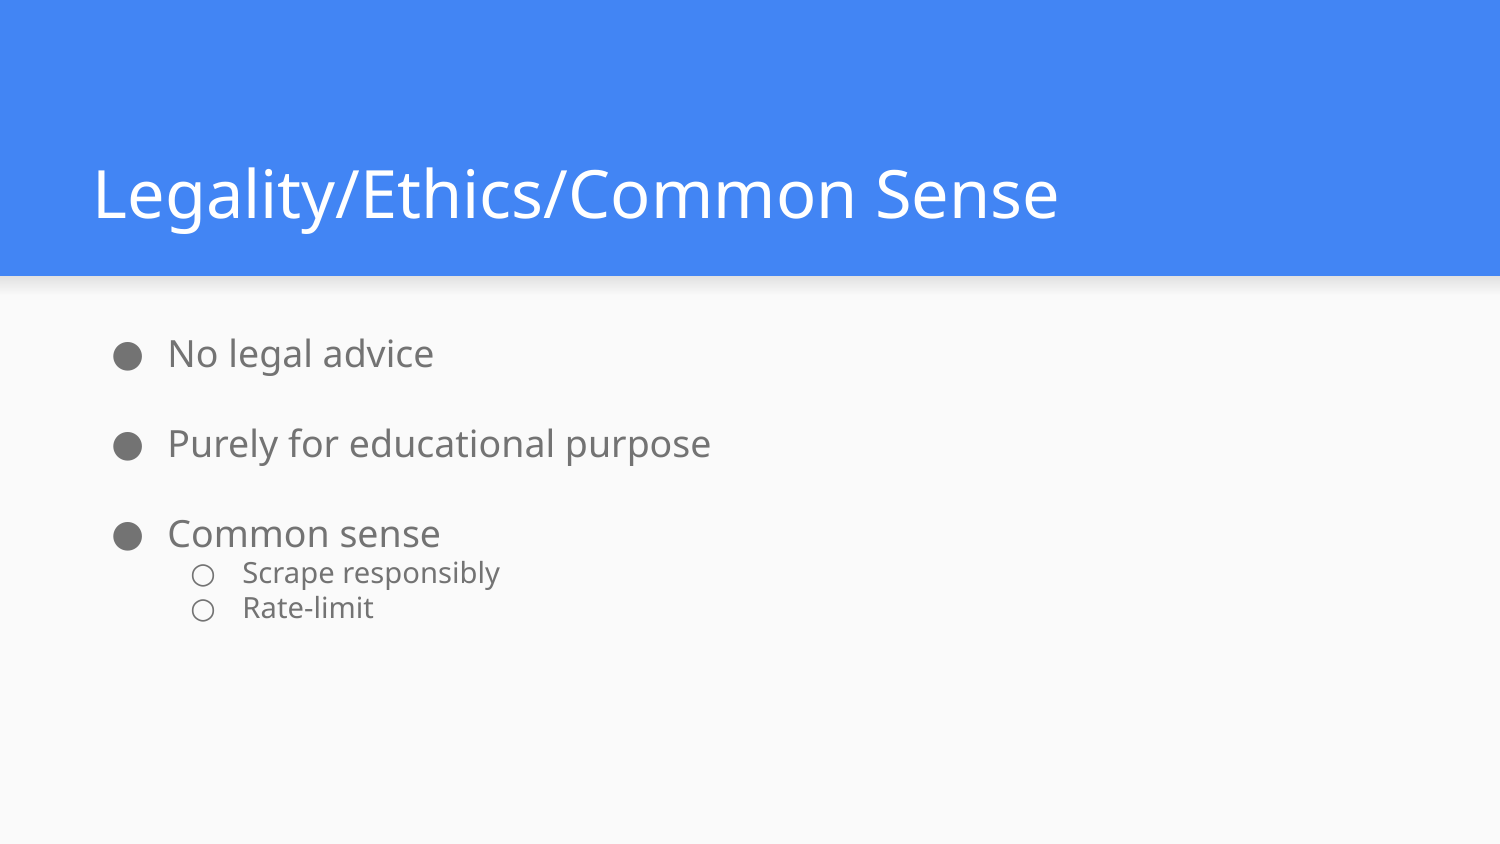

# Legality/Ethics/Common Sense
No legal advice
Purely for educational purpose
Common sense
Scrape responsibly
Rate-limit